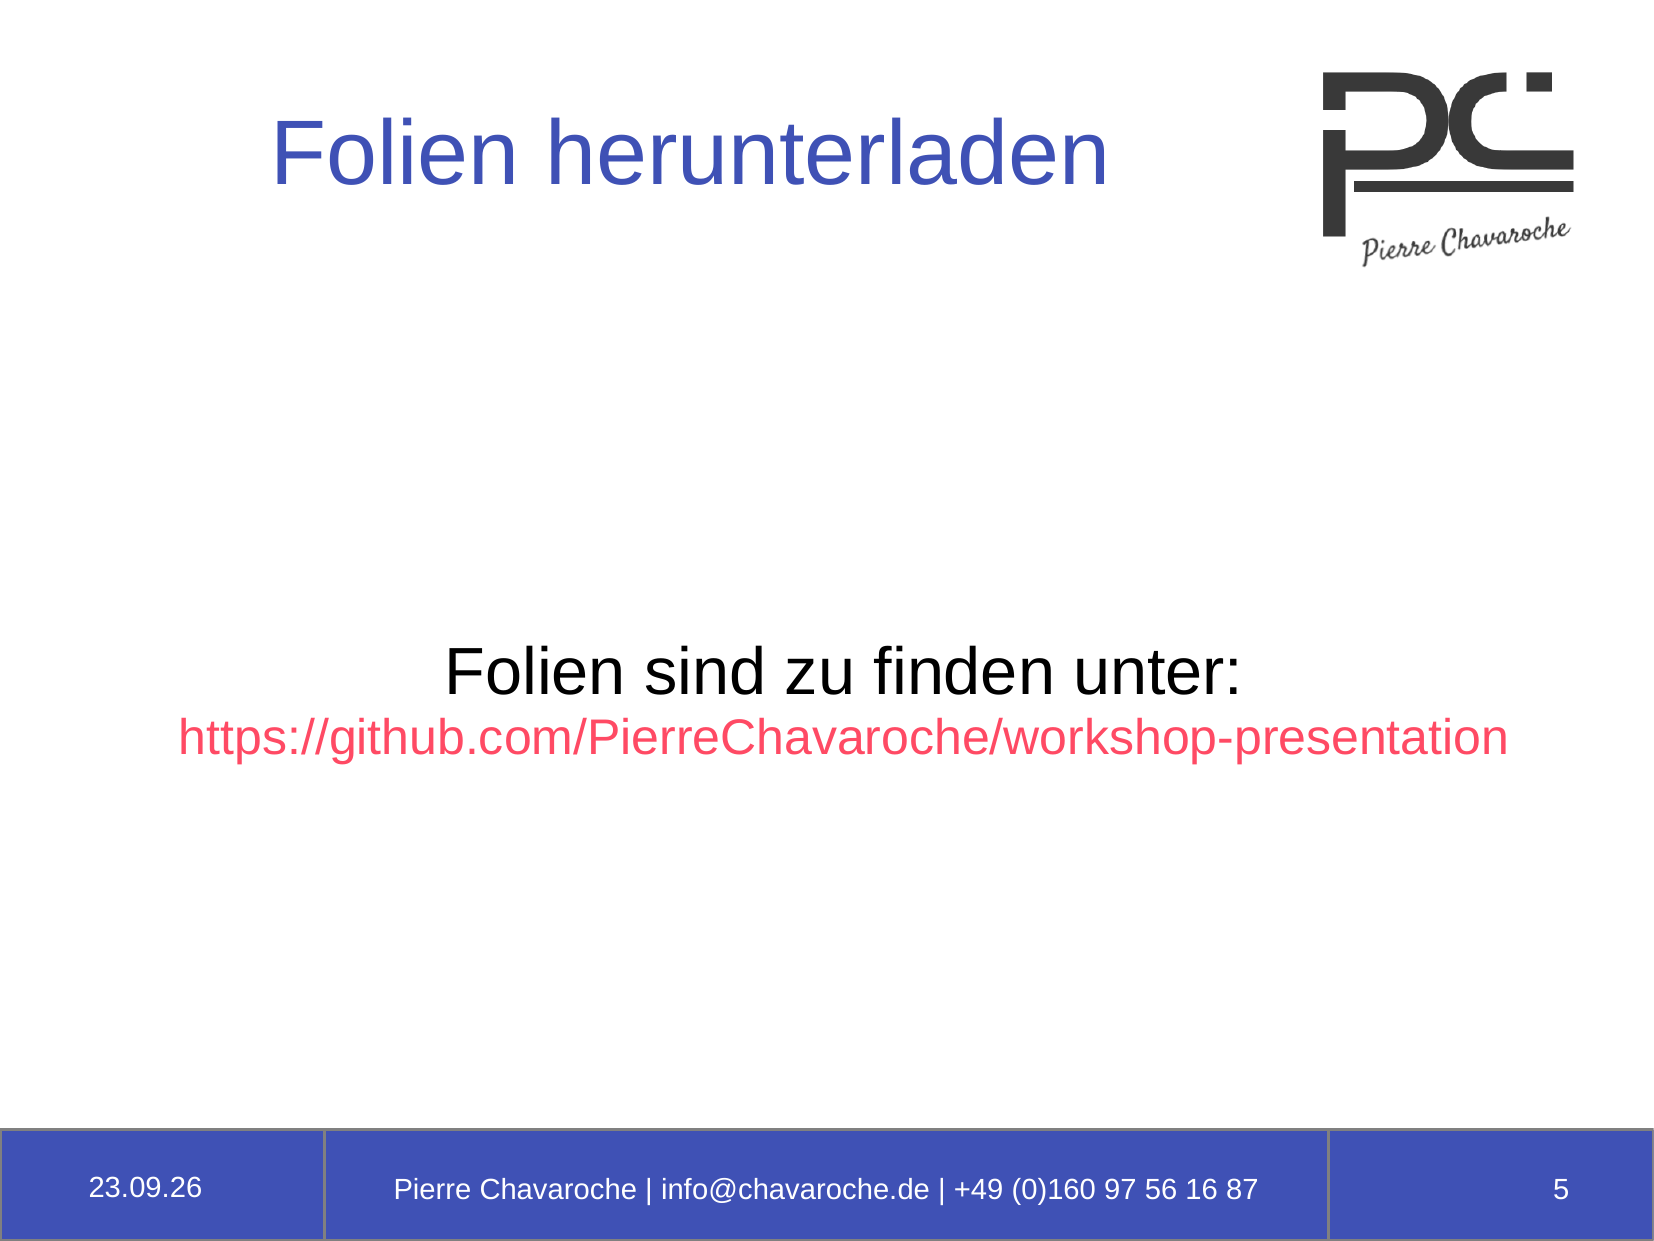

# Folien herunterladen
Folien sind zu finden unter:
https://github.com/PierreChavaroche/workshop-presentation
Pierre Chavaroche | info@chavaroche.de | +49 (0)160 97 56 16 87
5